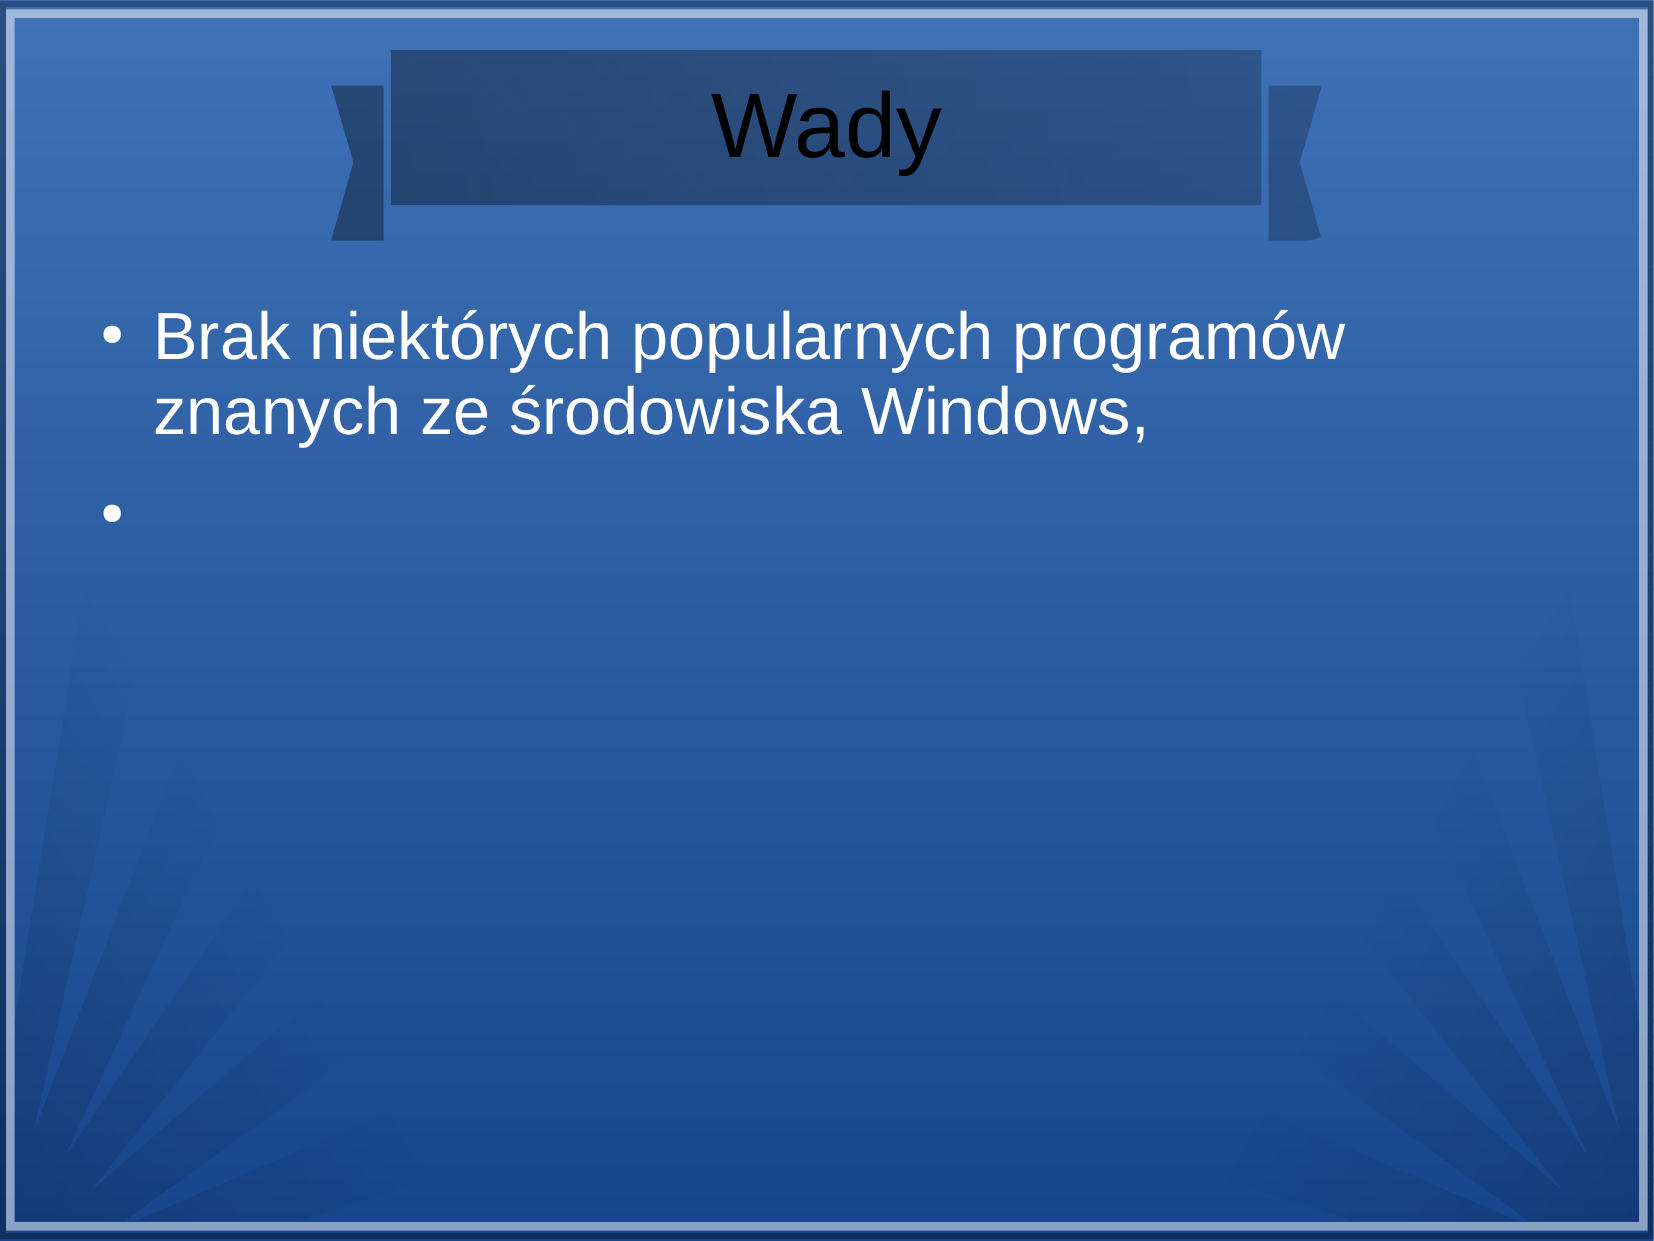

# Wady
Brak niektórych popularnych programów znanych ze środowiska Windows,